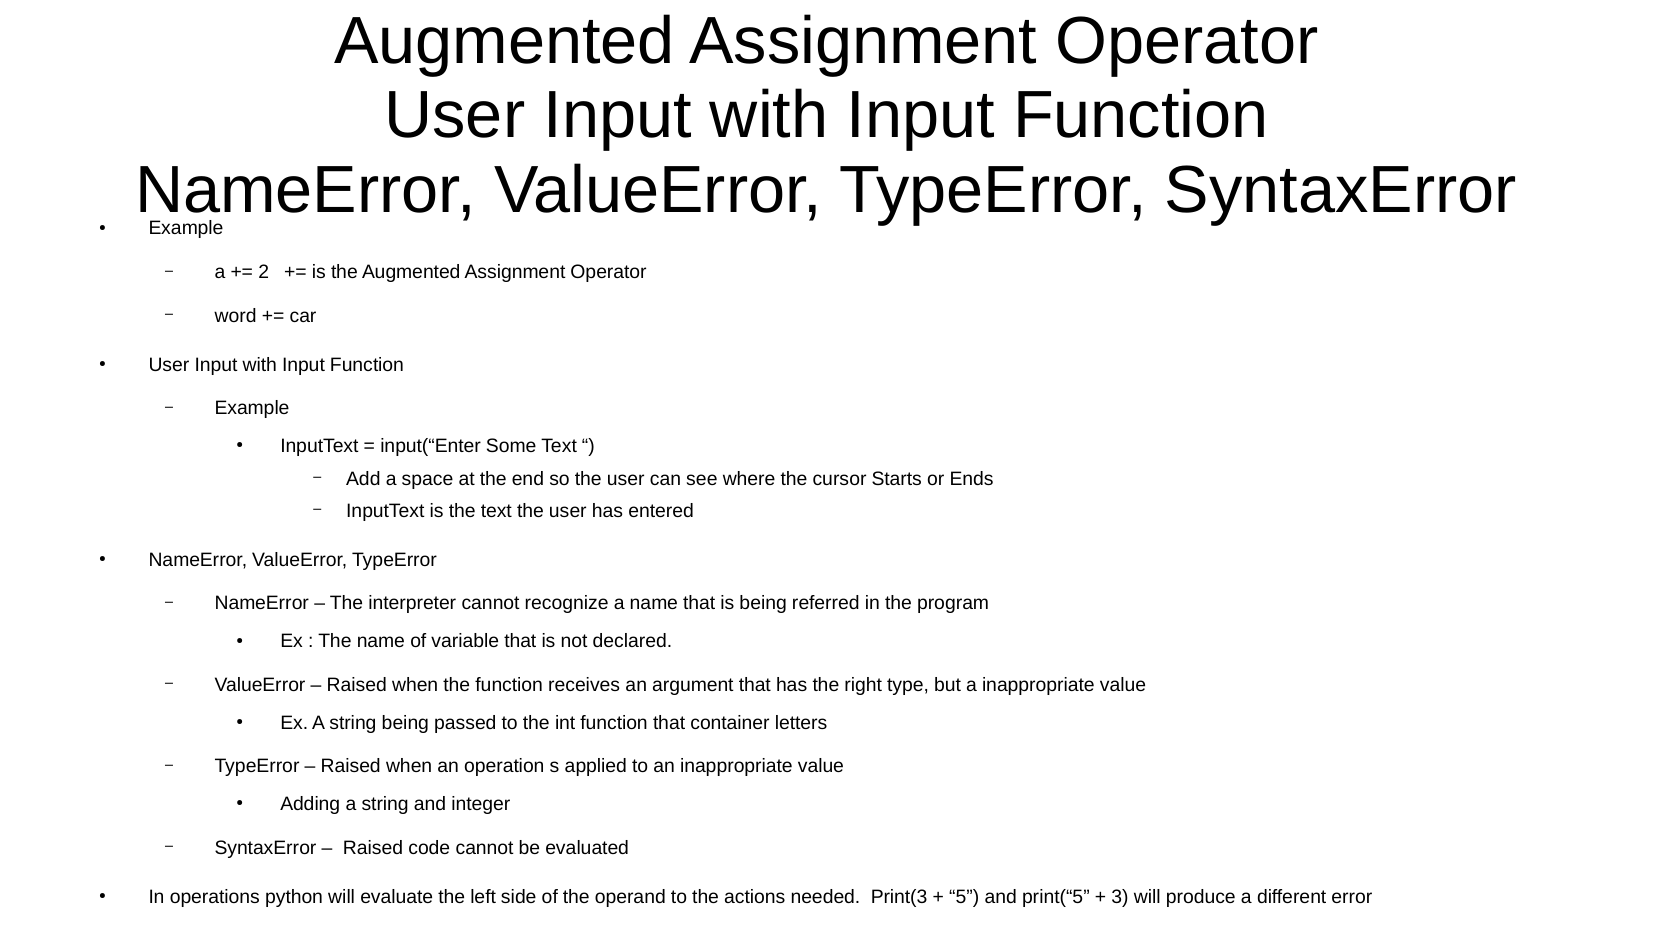

# Augmented Assignment Operator User Input with Input Function NameError, ValueError, TypeError, SyntaxError
Example
a += 2				+= is the Augmented Assignment Operator
word += car
User Input with Input Function
Example
InputText = input(“Enter Some Text “)
Add a space at the end so the user can see where the cursor Starts or Ends
InputText is the text the user has entered
NameError, ValueError, TypeError
NameError – The interpreter cannot recognize a name that is being referred in the program
Ex : The name of variable that is not declared.
ValueError – Raised when the function receives an argument that has the right type, but a inappropriate value
Ex. A string being passed to the int function that container letters
TypeError – Raised when an operation s applied to an inappropriate value
Adding a string and integer
SyntaxError – Raised code cannot be evaluated
In operations python will evaluate the left side of the operand to the actions needed. Print(3 + “5”) and print(“5” + 3) will produce a different error